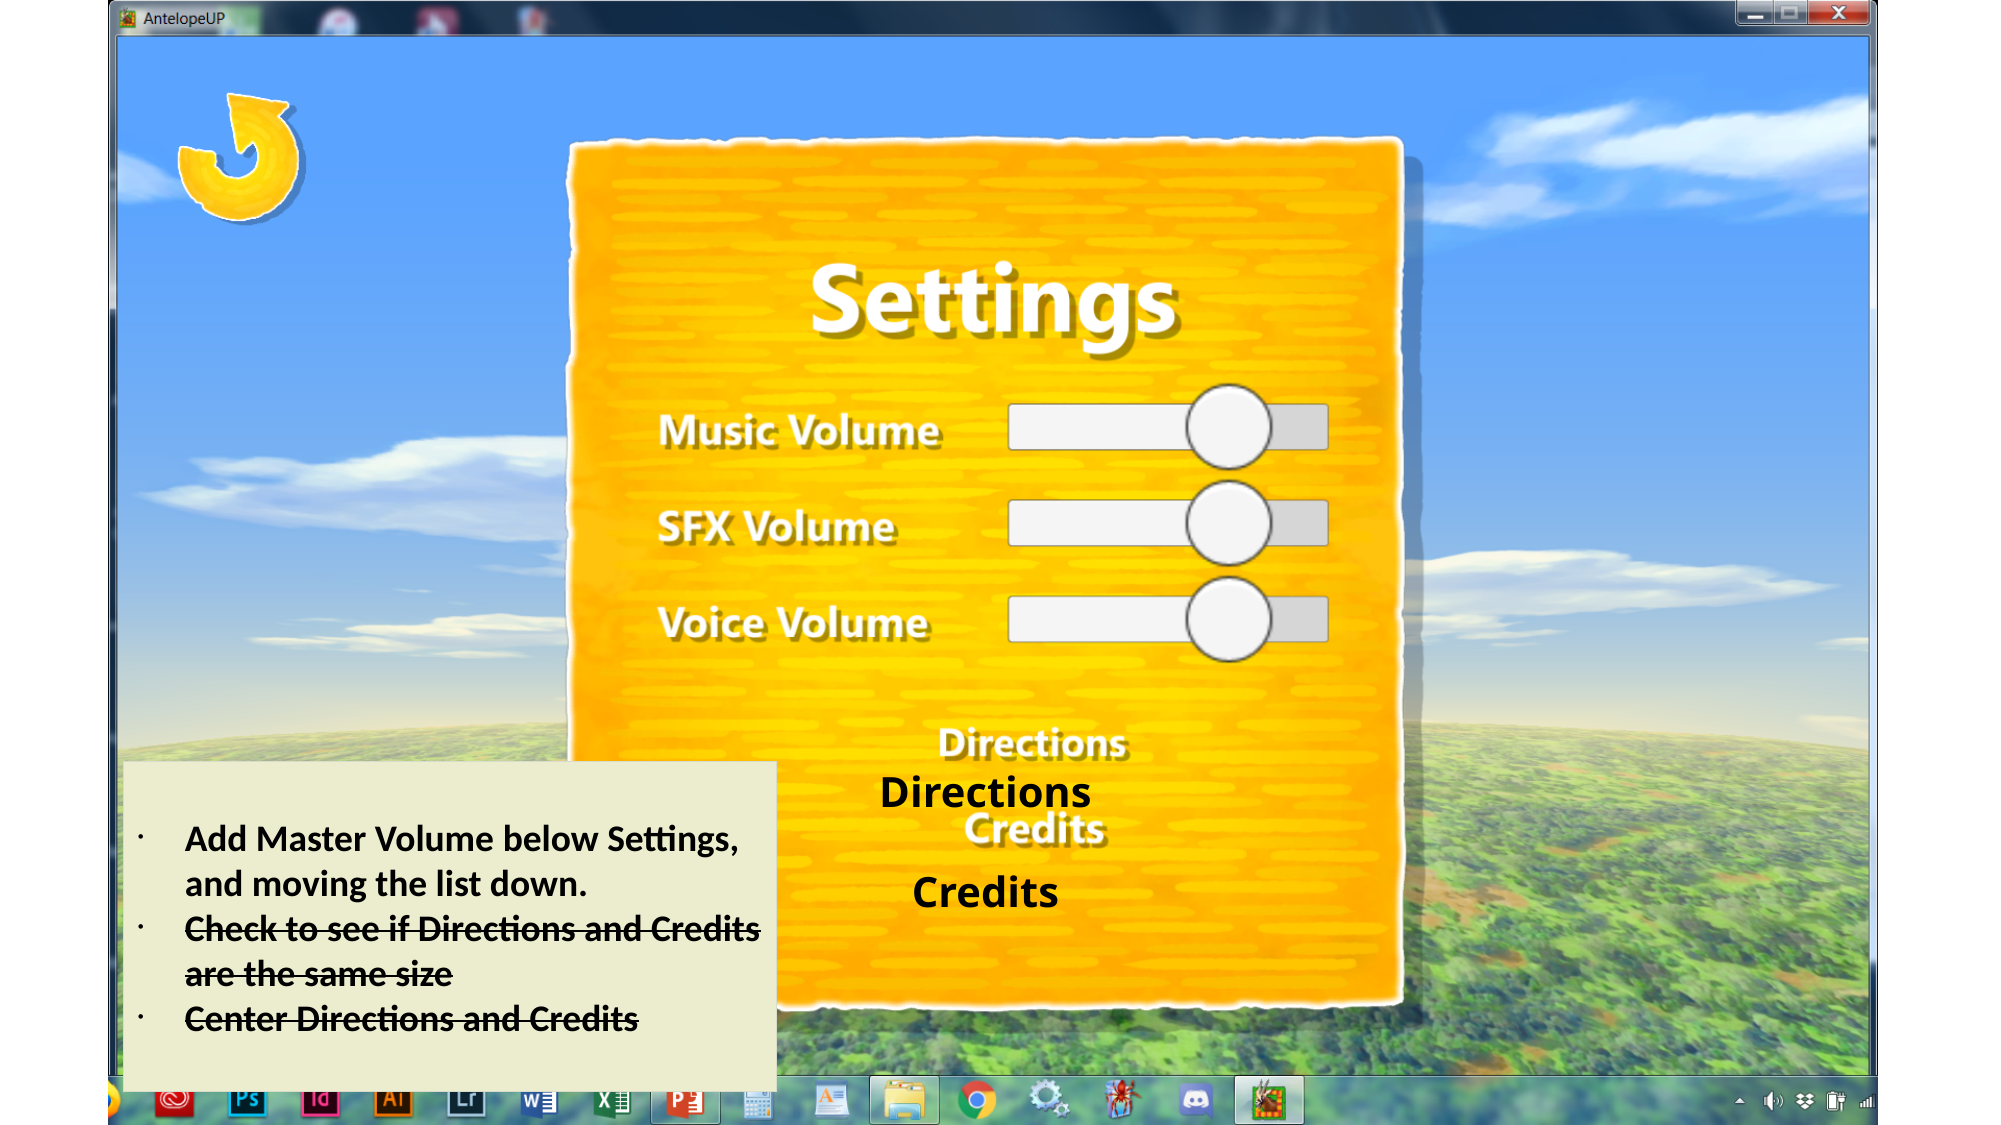

Directions
Credits
Add Master Volume below Settings, and moving the list down.
Check to see if Directions and Credits are the same size
Center Directions and Credits